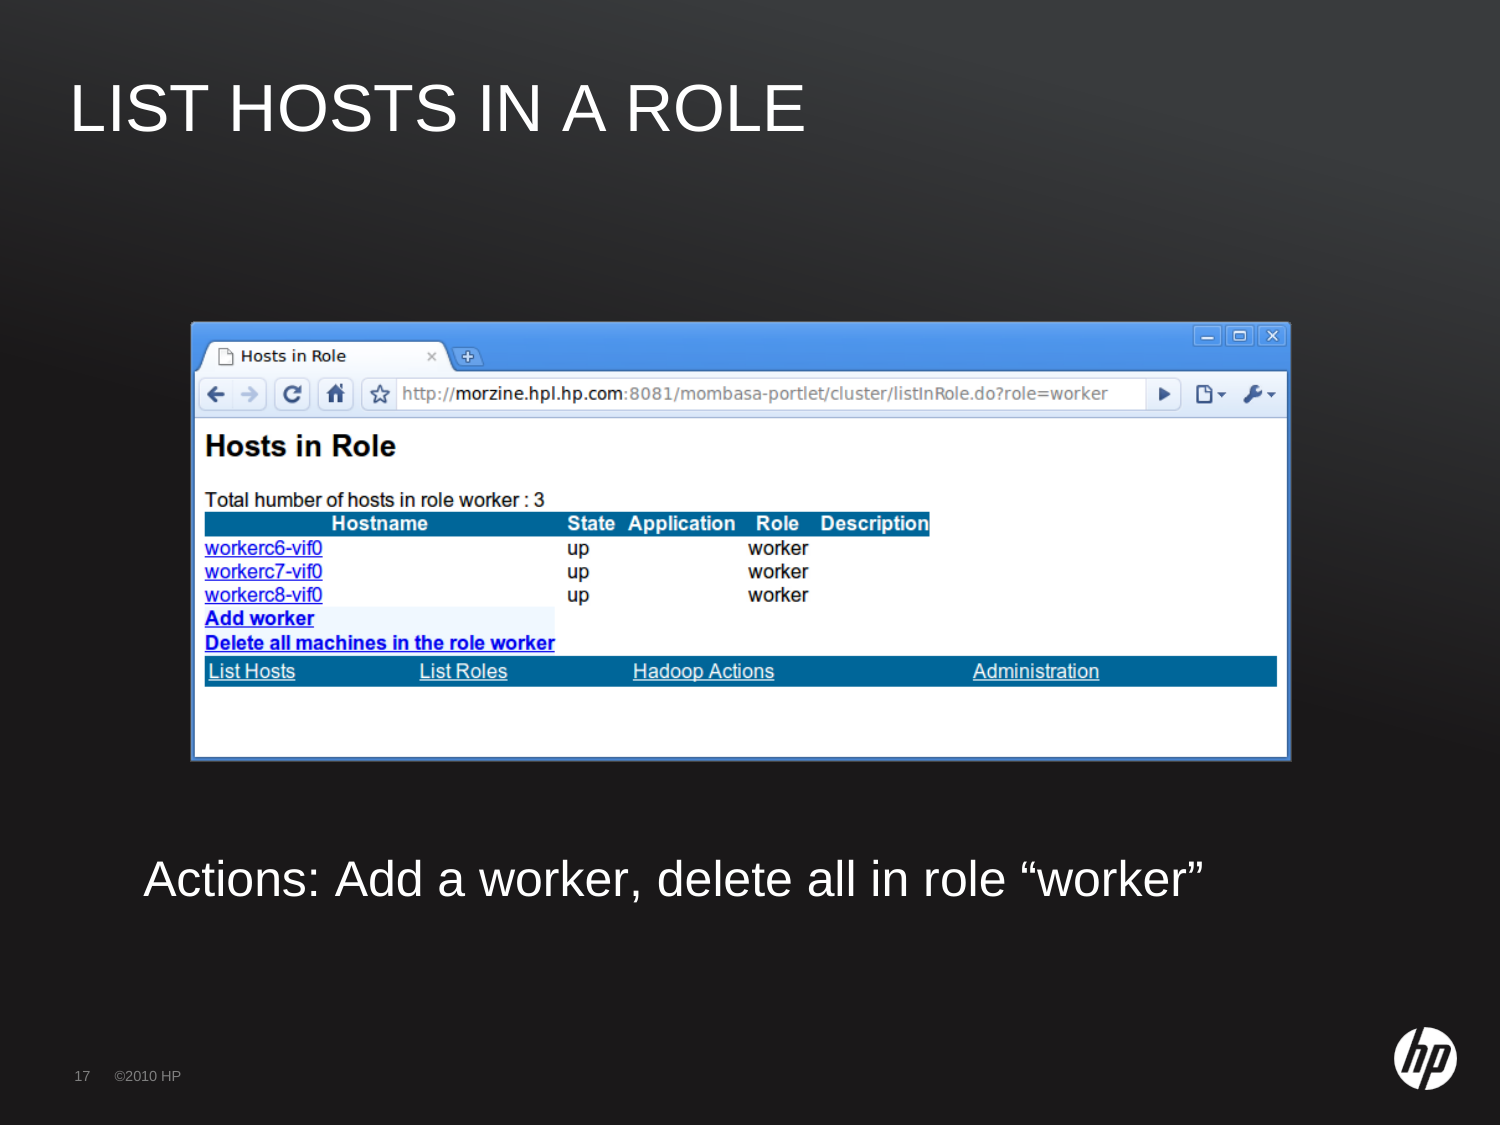

LIST HOSTS IN A ROLE
Actions: Add a worker, delete all in role “worker”